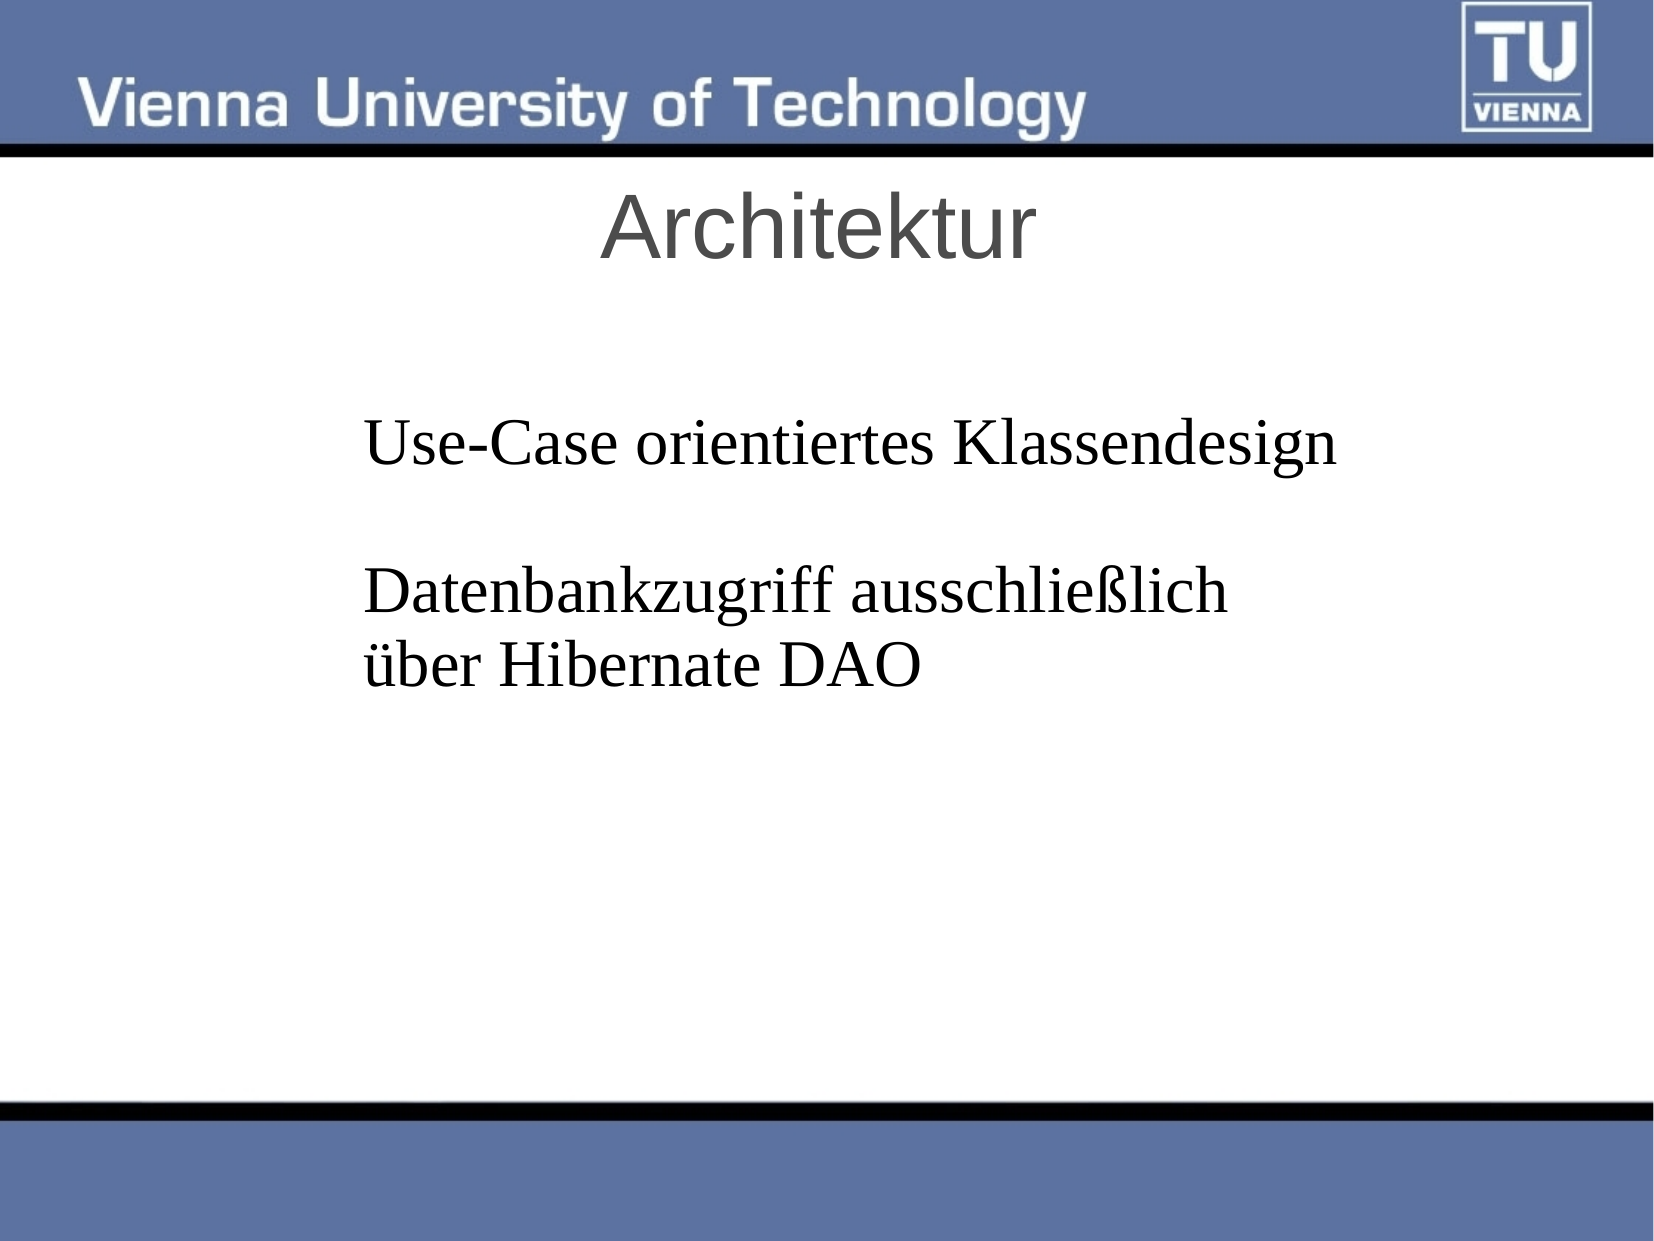

# Architektur
 Use-Case orientiertes Klassendesign
 Datenbankzugriff ausschließlich
 über Hibernate DAO